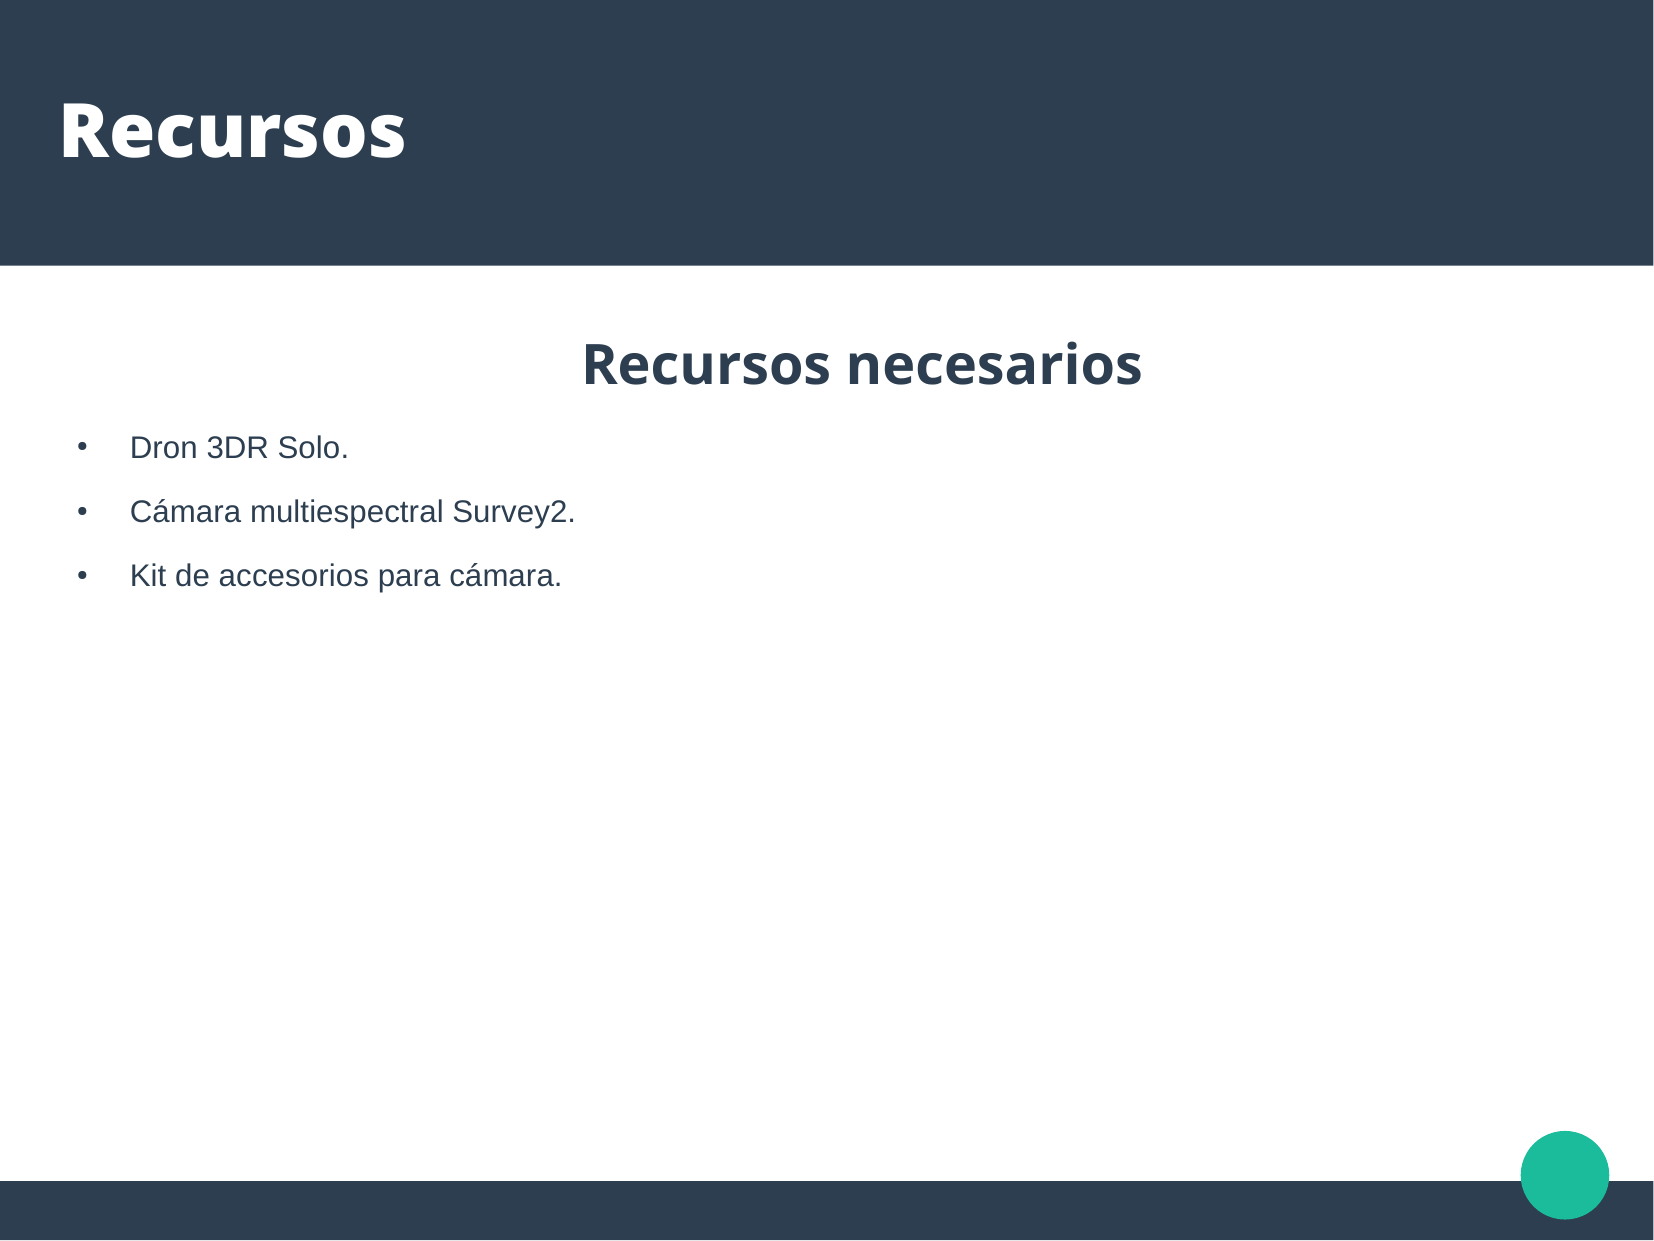

# Recursos
Recursos necesarios
Dron 3DR Solo.
Cámara multiespectral Survey2.
Kit de accesorios para cámara.